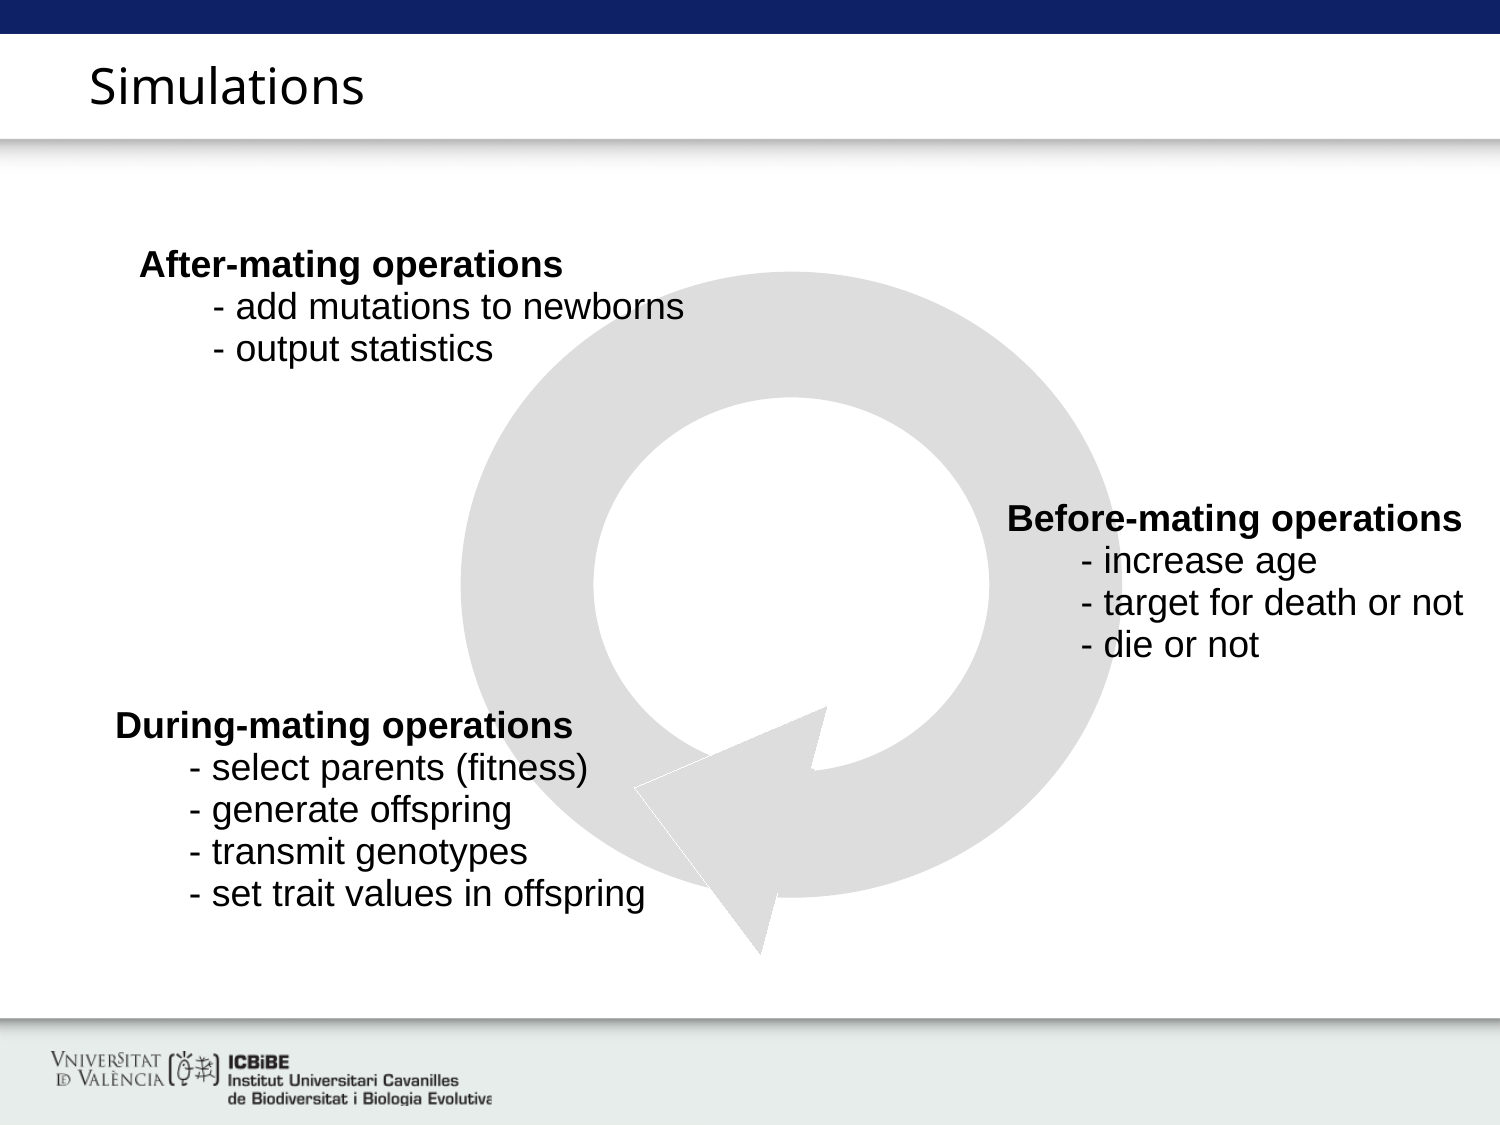

# Simulations
After-mating operations
	- add mutations to newborns
	- output statistics
Before-mating operations
	- increase age
	- target for death or not
	- die or not
During-mating operations
	- select parents (fitness)
	- generate offspring
	- transmit genotypes
	- set trait values in offspring